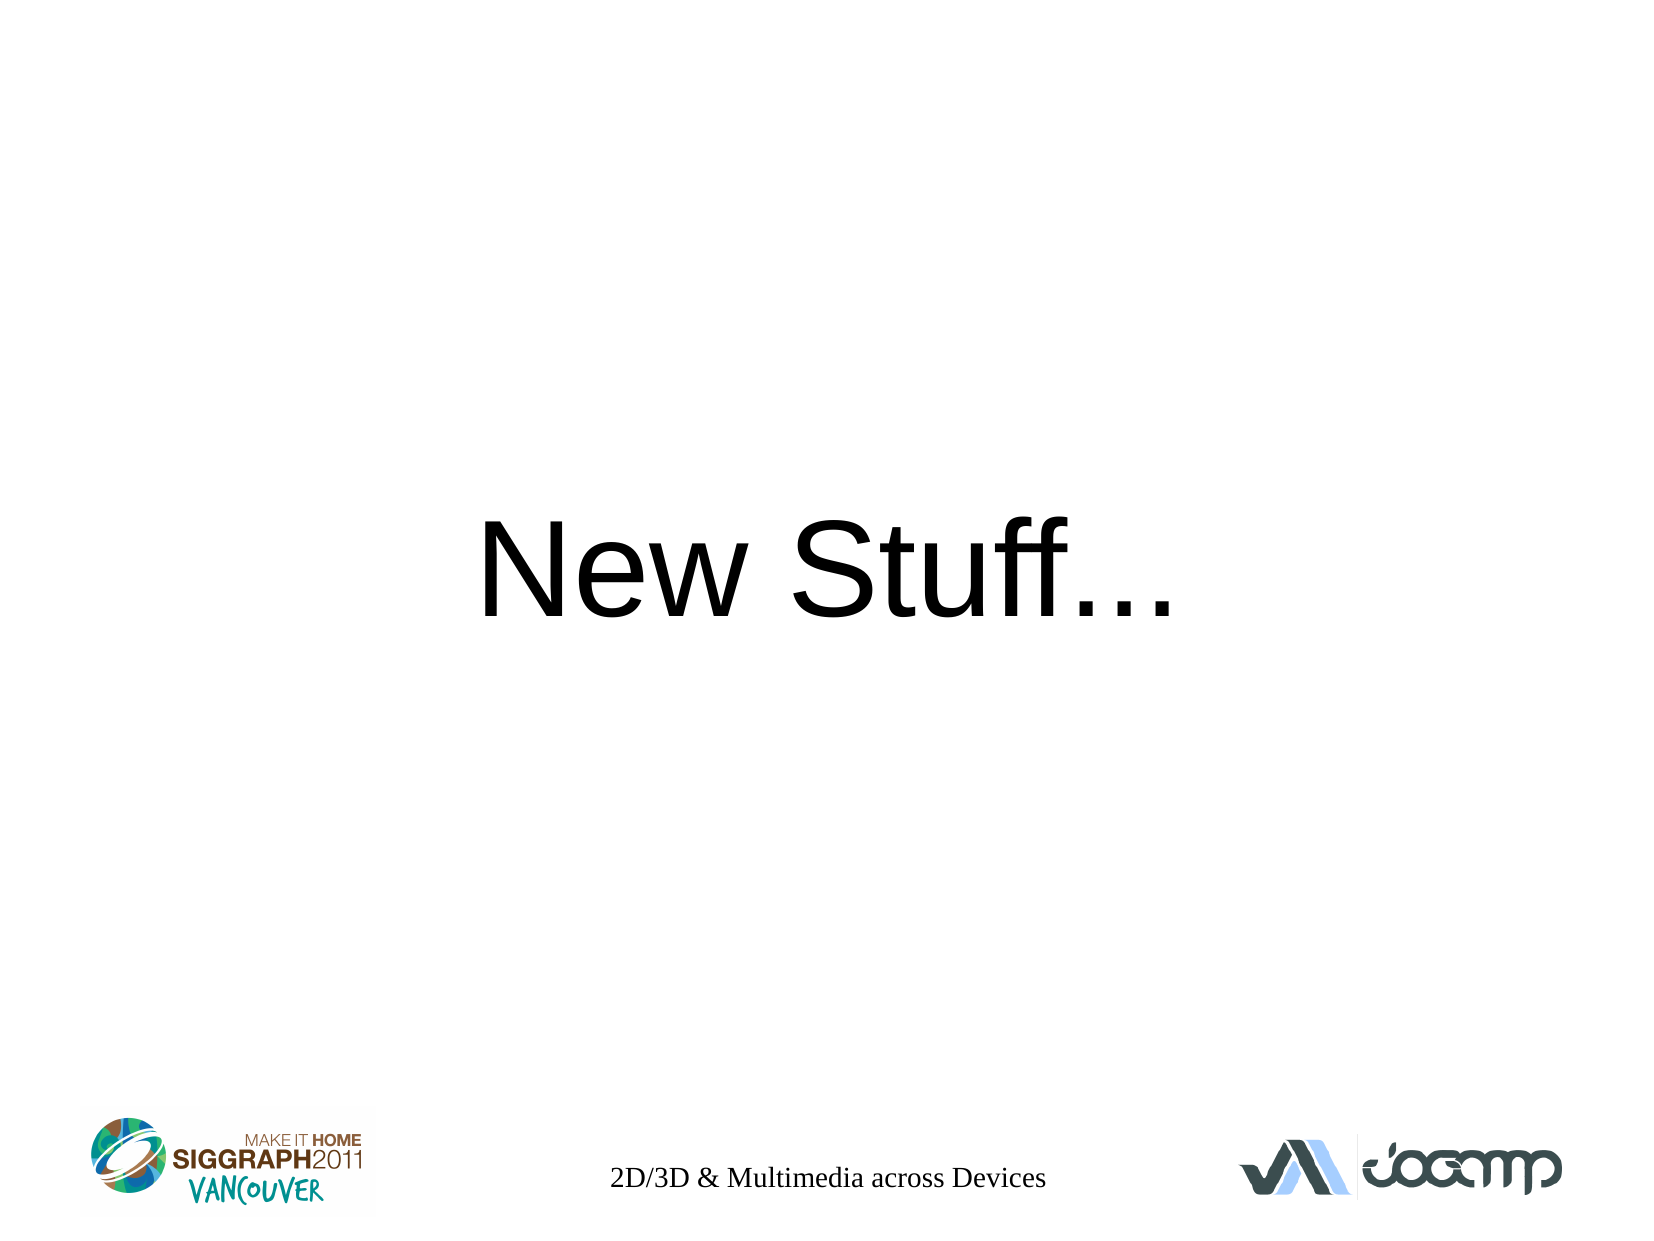

# New Stuff...
2D/3D & Multimedia across Devices